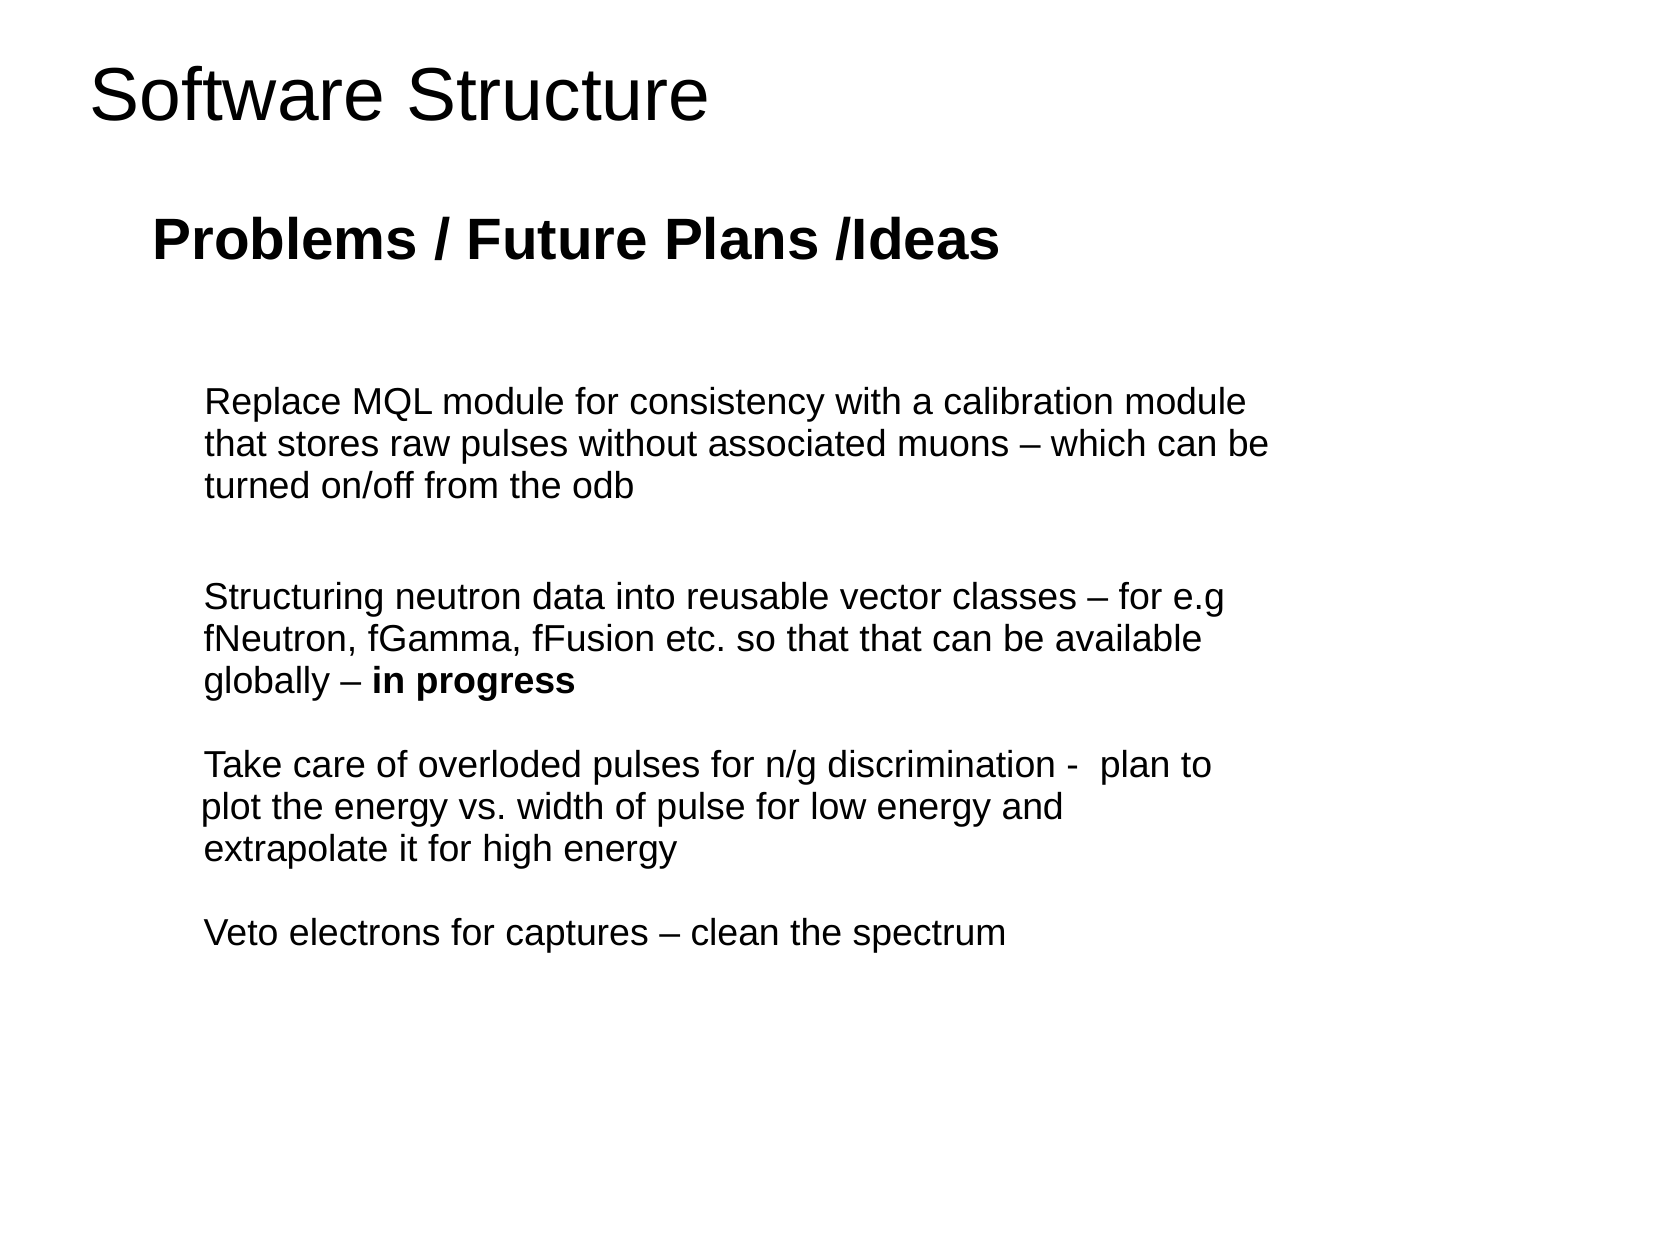

Software Structure
Problems / Future Plans /Ideas
Replace MQL module for consistency with a calibration module that stores raw pulses without associated muons – which can be turned on/off from the odb
Structuring neutron data into reusable vector classes – for e.g
fNeutron, fGamma, fFusion etc. so that that can be available
globally – in progress
Take care of overloded pulses for n/g discrimination - plan to plot the energy vs. width of pulse for low energy and
extrapolate it for high energy
Veto electrons for captures – clean the spectrum